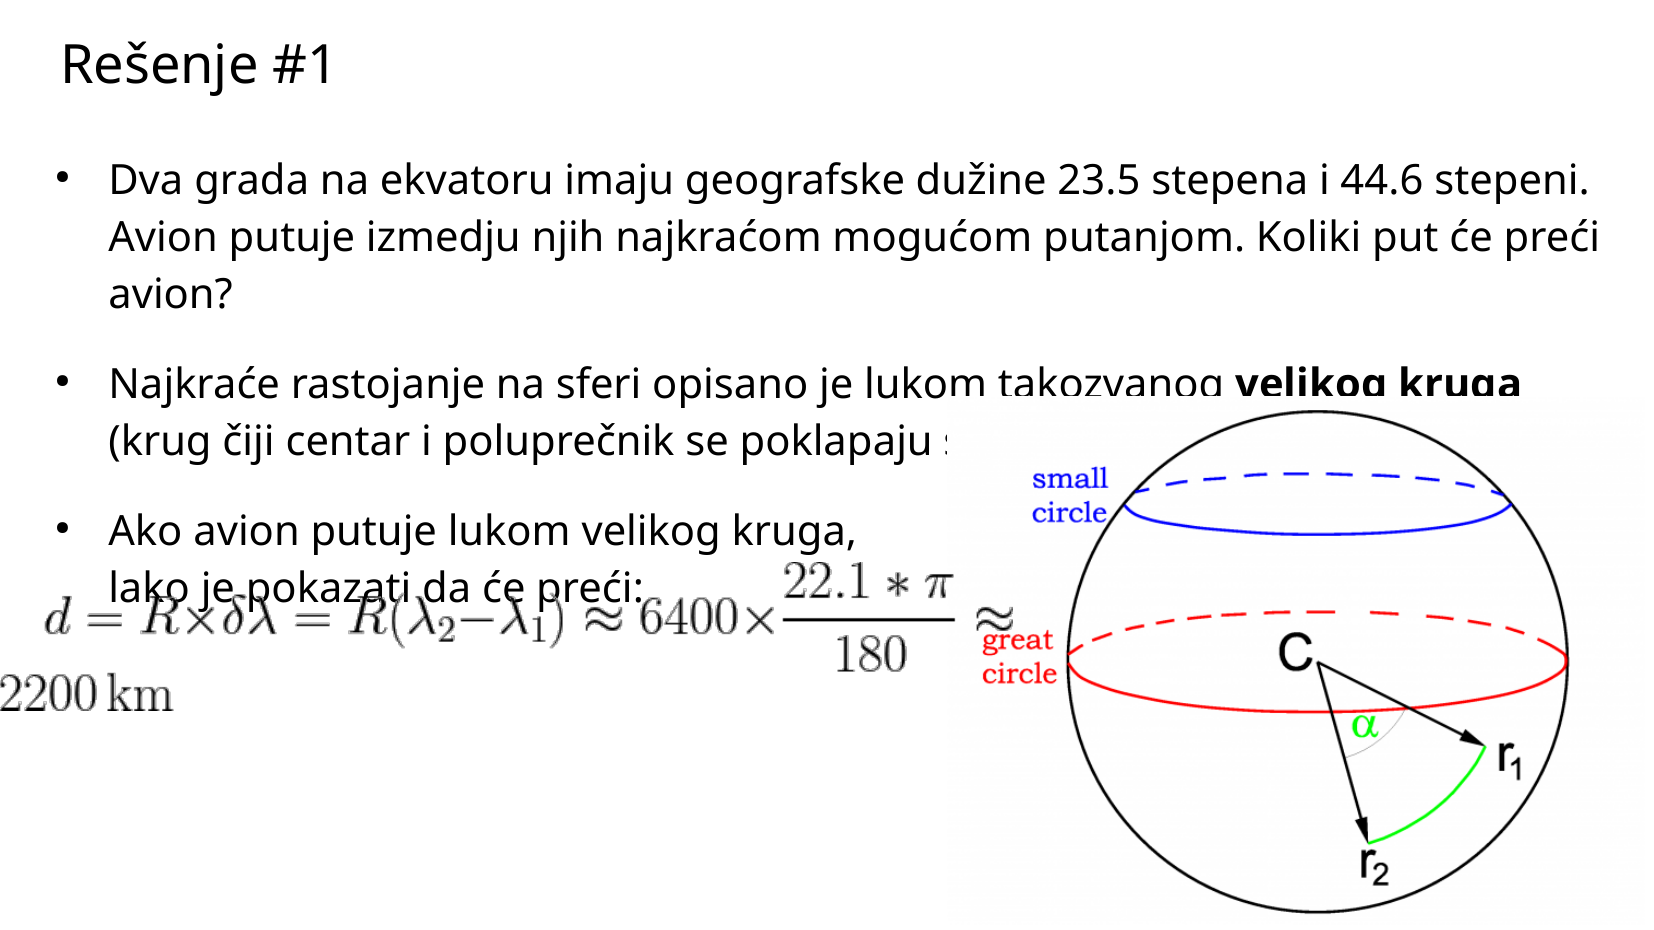

# Rešenje #1
Dva grada na ekvatoru imaju geografske dužine 23.5 stepena i 44.6 stepeni. Avion putuje izmedju njih najkraćom mogućom putanjom. Koliki put će preći avion?
Najkraće rastojanje na sferi opisano je lukom takozvanog velikog kruga (krug čiji centar i poluprečnik se poklapaju sa centrom i poluprečnikom sfere).
Ako avion putuje lukom velikog kruga,
lako je pokazati da će preći: